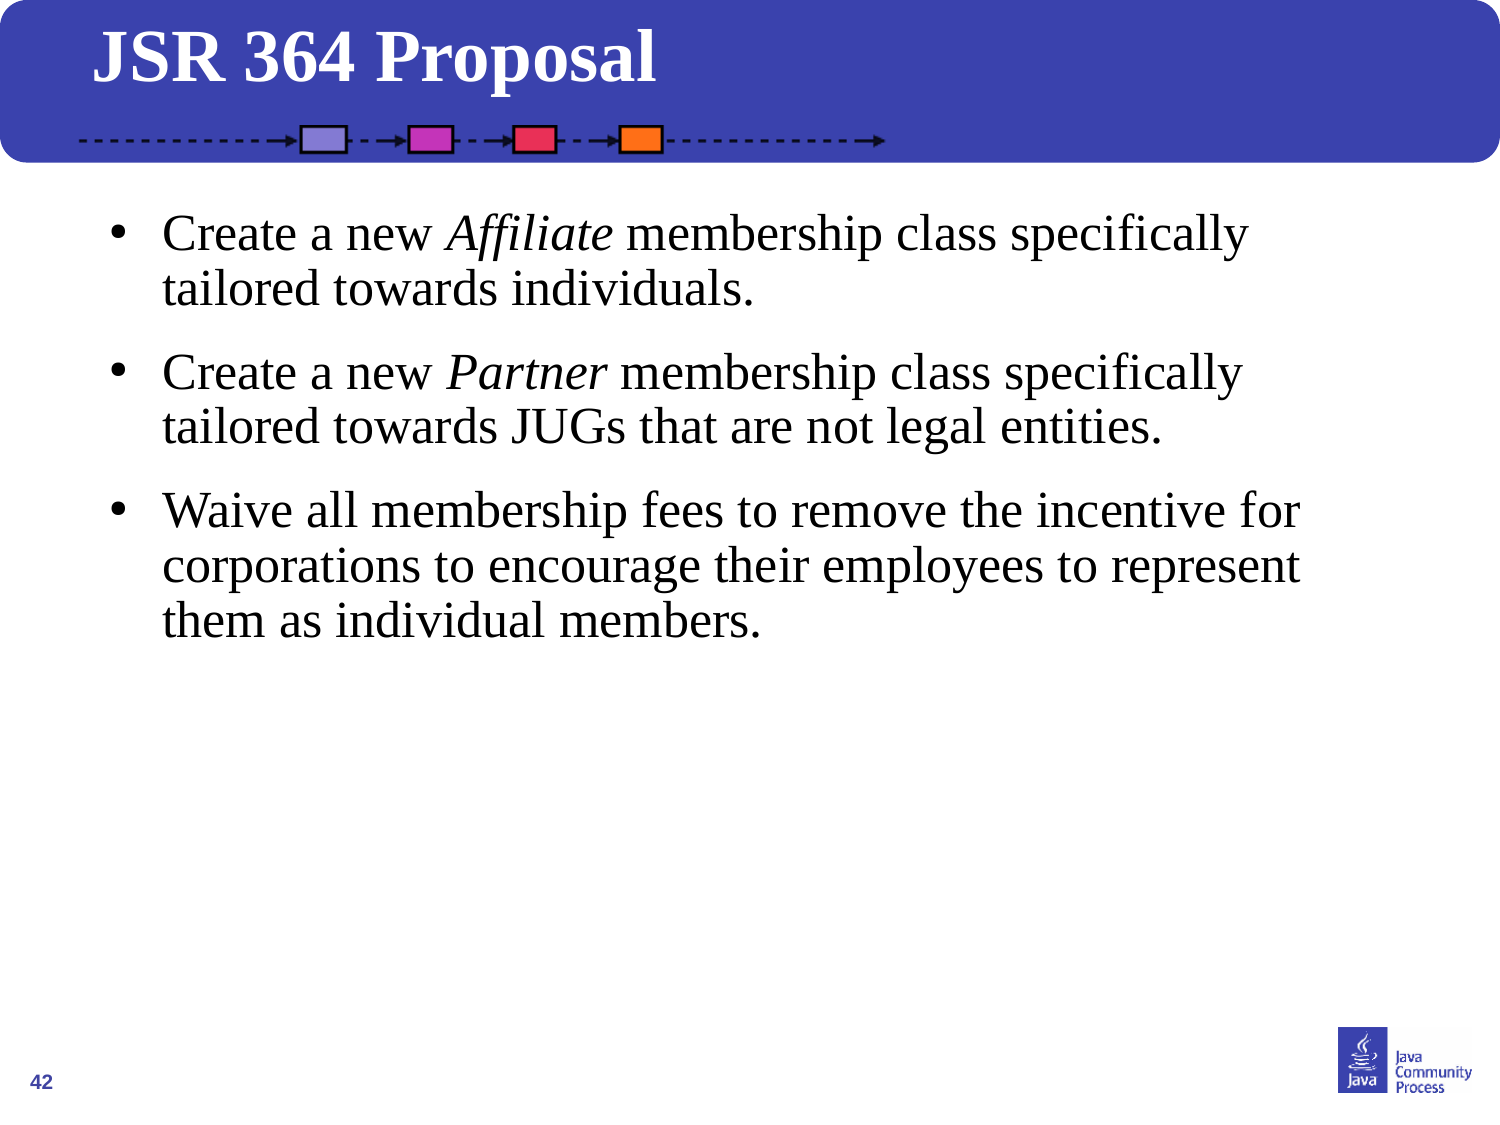

JSR 364 Proposal
# Create a new Affiliate membership class specifically tailored towards individuals.
Create a new Partner membership class specifically tailored towards JUGs that are not legal entities.
Waive all membership fees to remove the incentive for corporations to encourage their employees to represent them as individual members.